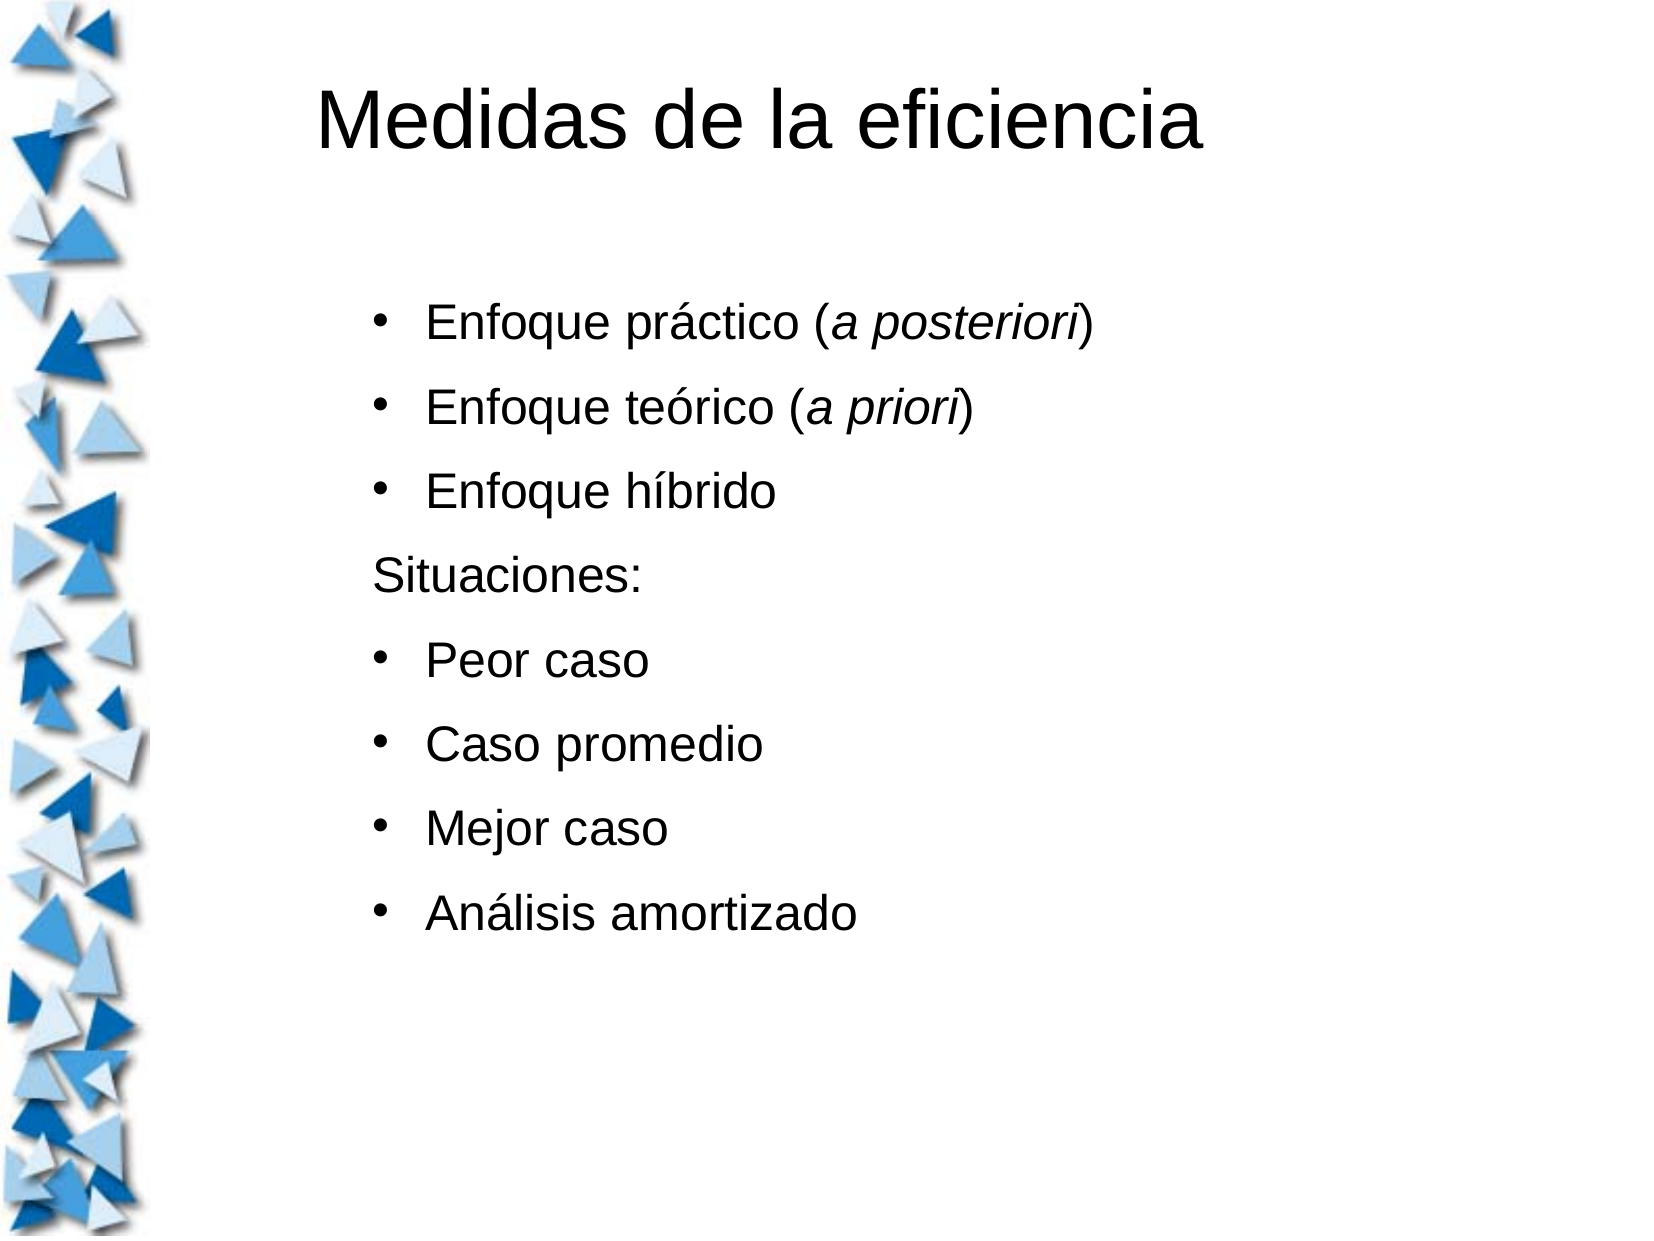

# Medidas de la eficiencia
Enfoque práctico (a posteriori)
Enfoque teórico (a priori)
Enfoque híbrido
Situaciones:
Peor caso
Caso promedio
Mejor caso
Análisis amortizado